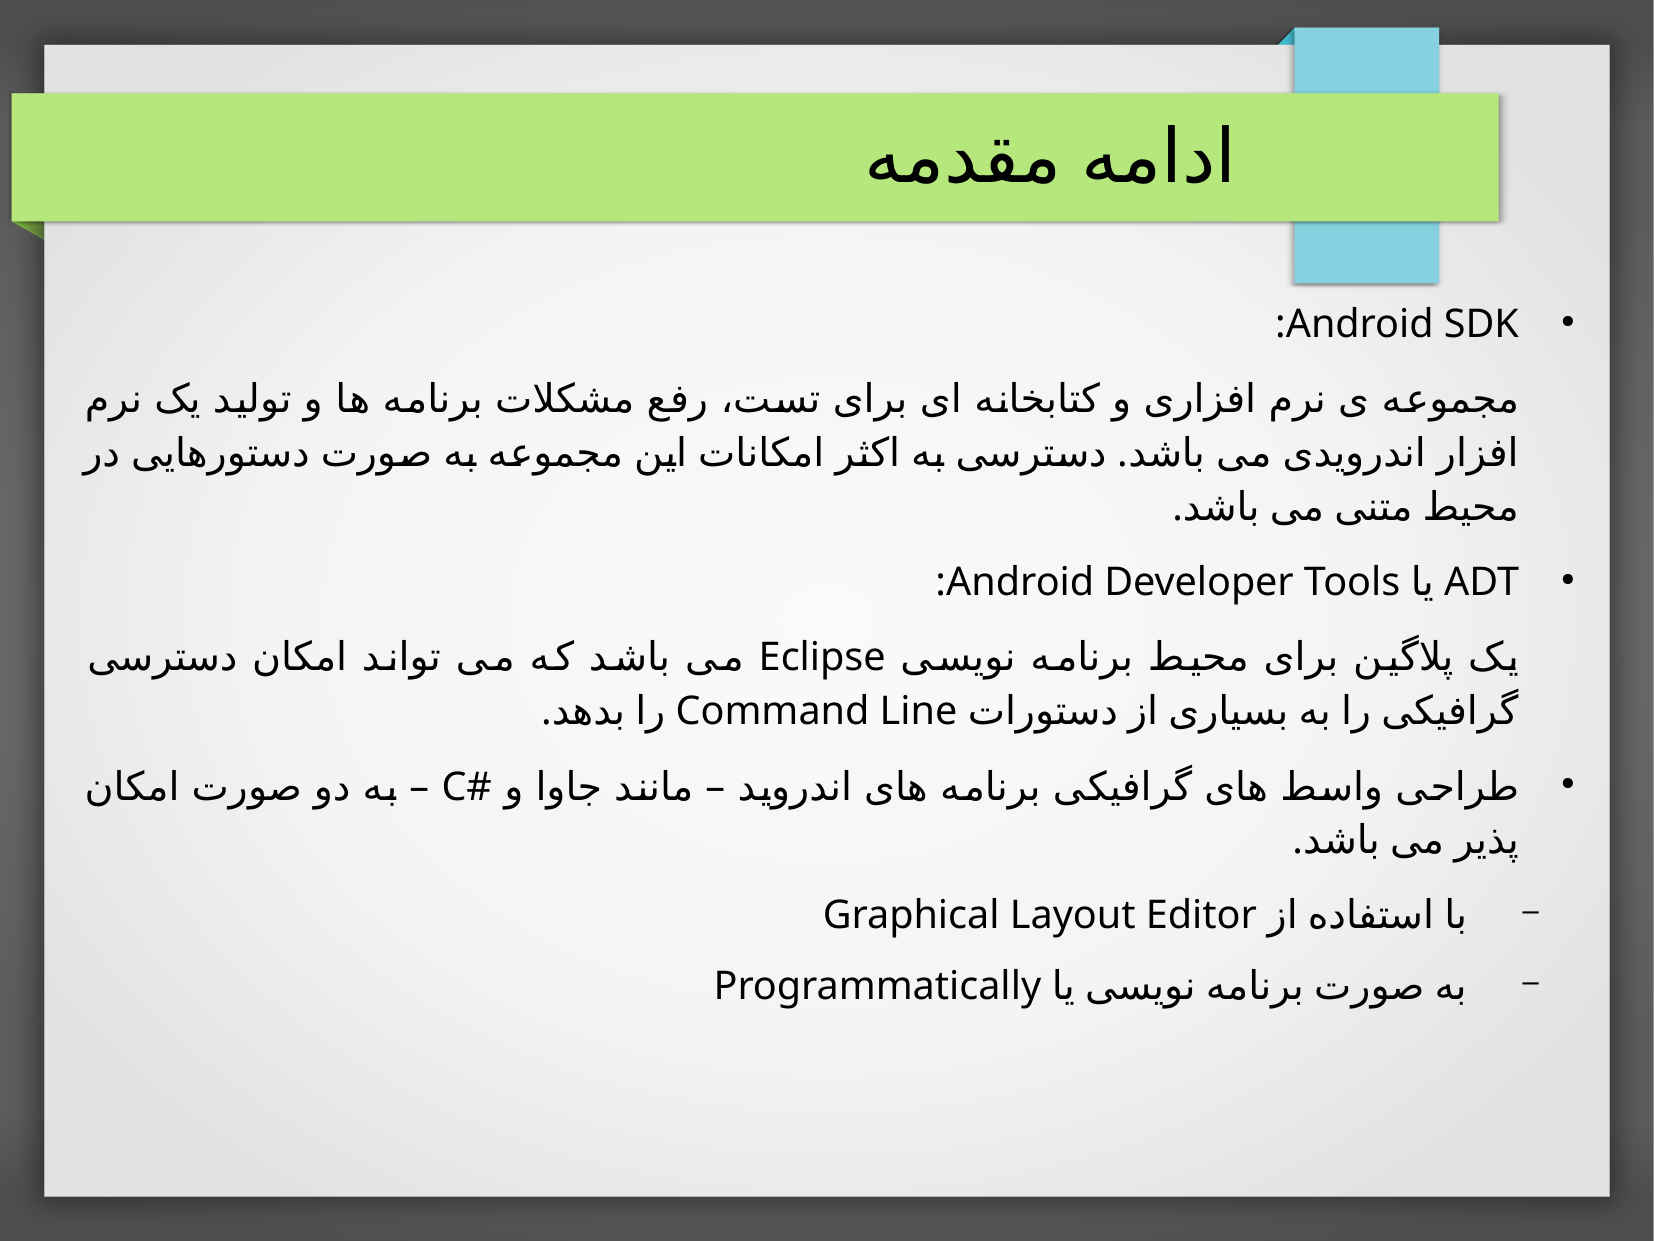

ادامه مقدمه
# Android SDK:
مجموعه ی نرم افزاری و کتابخانه ای برای تست، رفع مشکلات برنامه ها و تولید یک نرم افزار اندرویدی می باشد. دسترسی به اکثر امکانات این مجموعه به صورت دستورهایی در محیط متنی می باشد.
ADT یا Android Developer Tools:
یک پلاگین برای محیط برنامه نویسی Eclipse می باشد که می تواند امکان دسترسی گرافیکی را به بسیاری از دستورات Command Line را بدهد.
طراحی واسط های گرافیکی برنامه های اندروید – مانند جاوا و #C – به دو صورت امکان پذیر می باشد.
با استفاده از Graphical Layout Editor
به صورت برنامه نویسی یا Programmatically